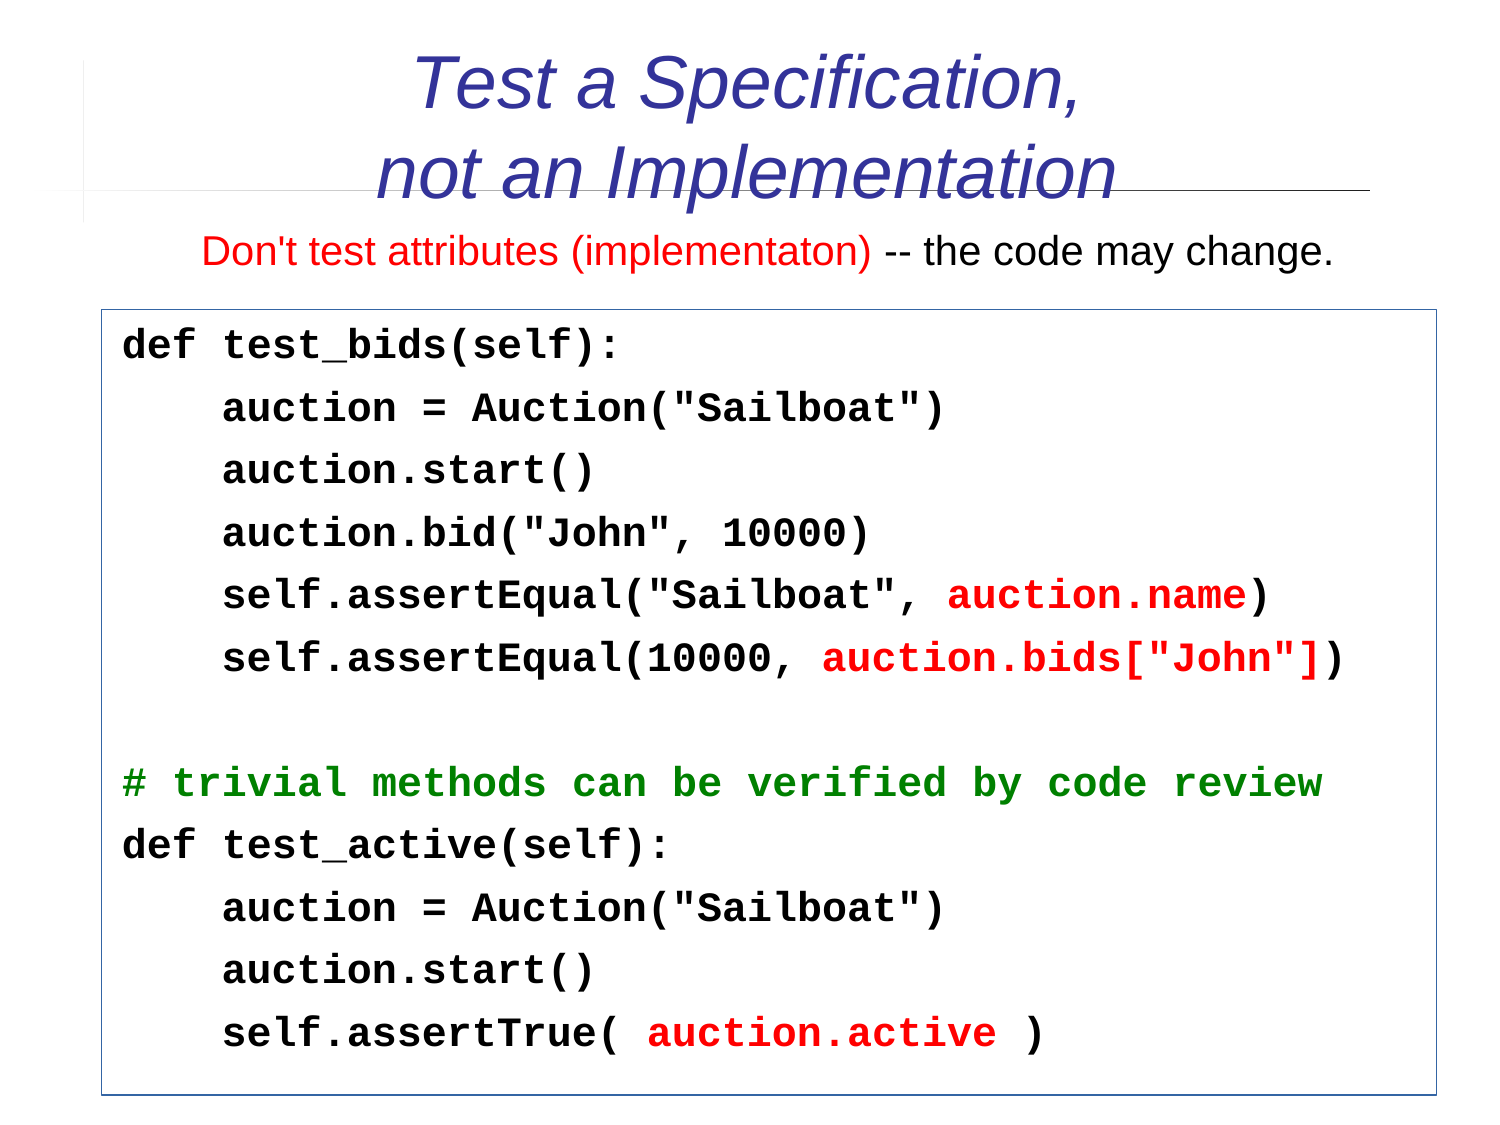

# Test a Specification, not an Implementation
Don't test attributes (implementaton) -- the code may change.
def test_bids(self):
 auction = Auction("Sailboat")
 auction.start()
 auction.bid("John", 10000)
 self.assertEqual("Sailboat", auction.name)
 self.assertEqual(10000, auction.bids["John"])
# trivial methods can be verified by code review
def test_active(self):
 auction = Auction("Sailboat")
 auction.start()
 self.assertTrue( auction.active )